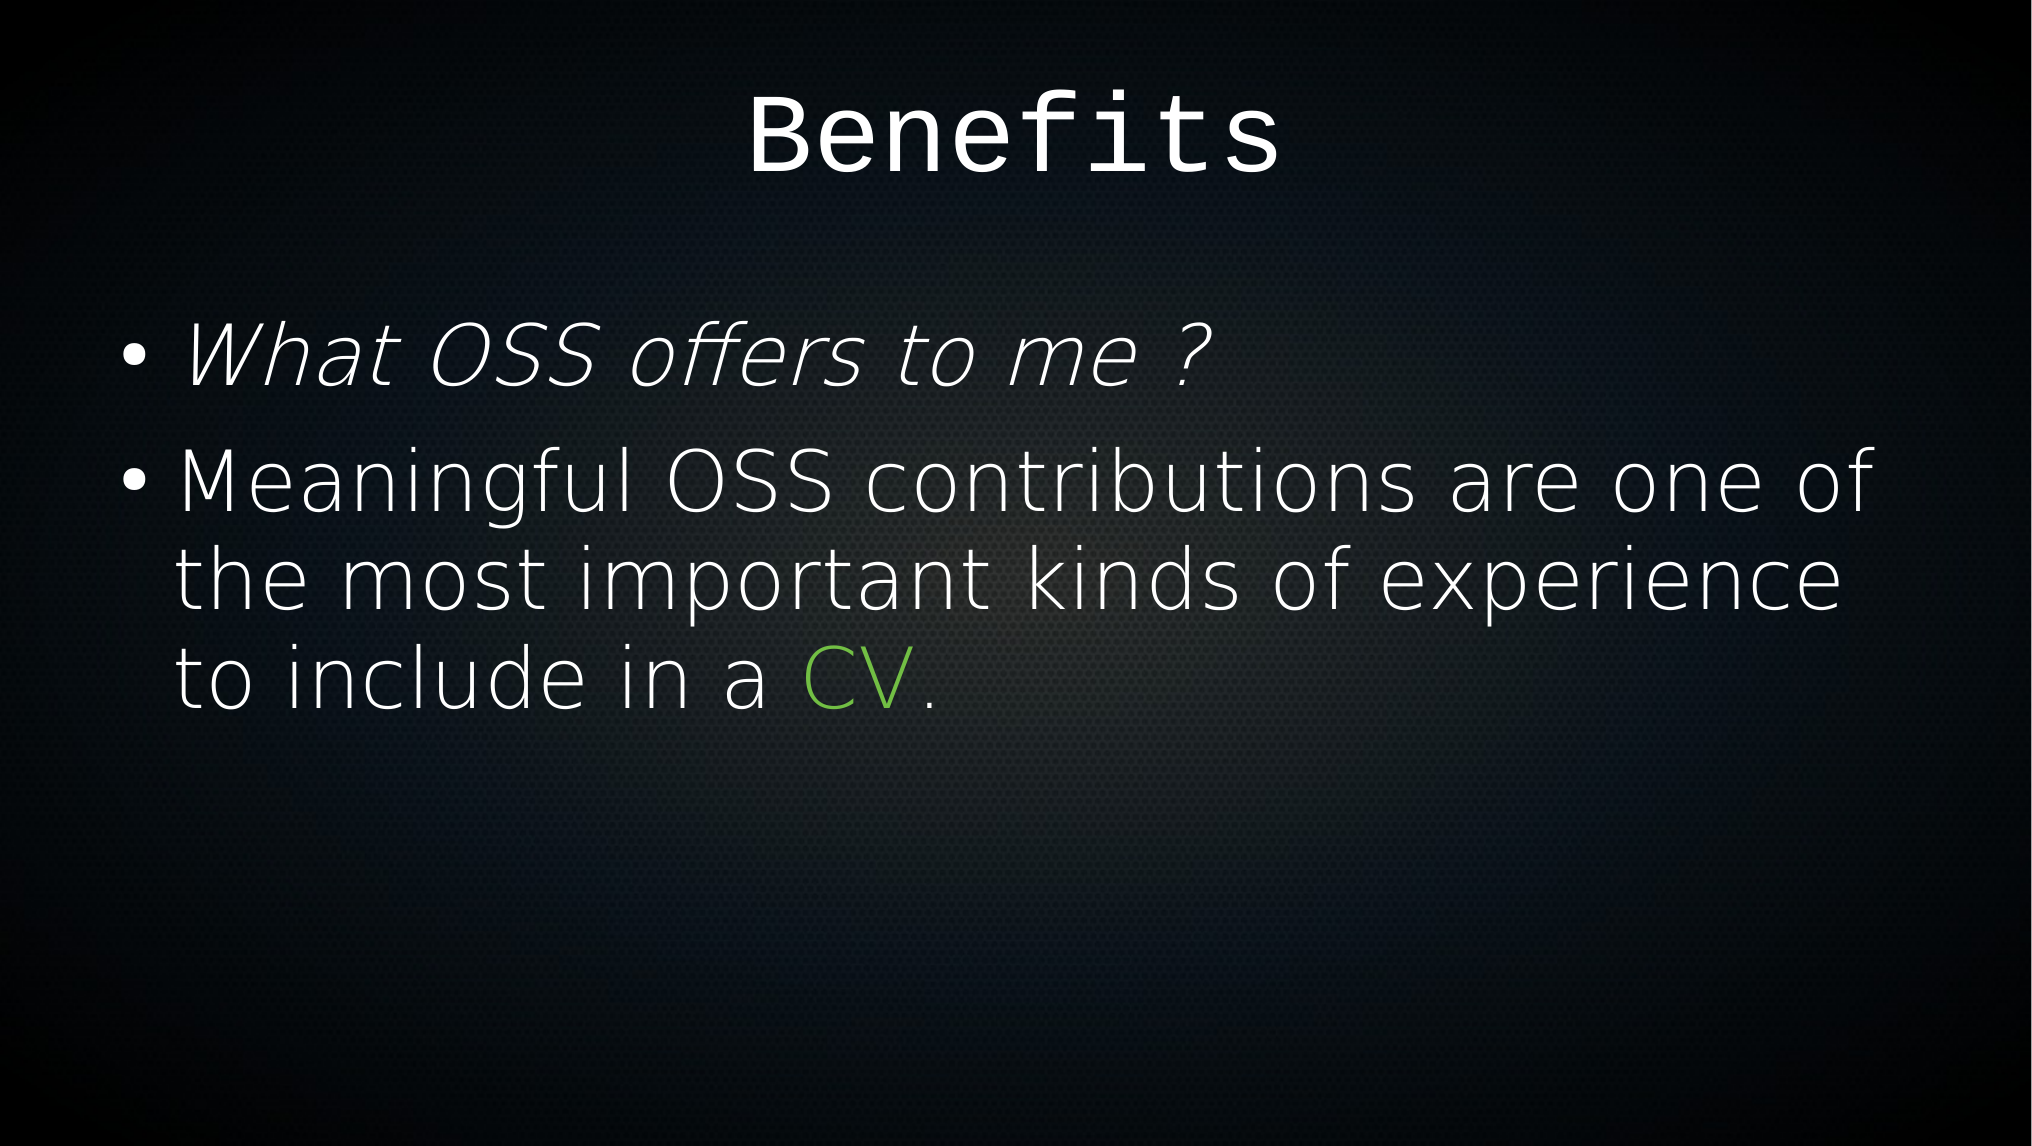

# Benefits
What OSS offers to me ?
Meaningful OSS contributions are one of the most important kinds of experience to include in a CV.